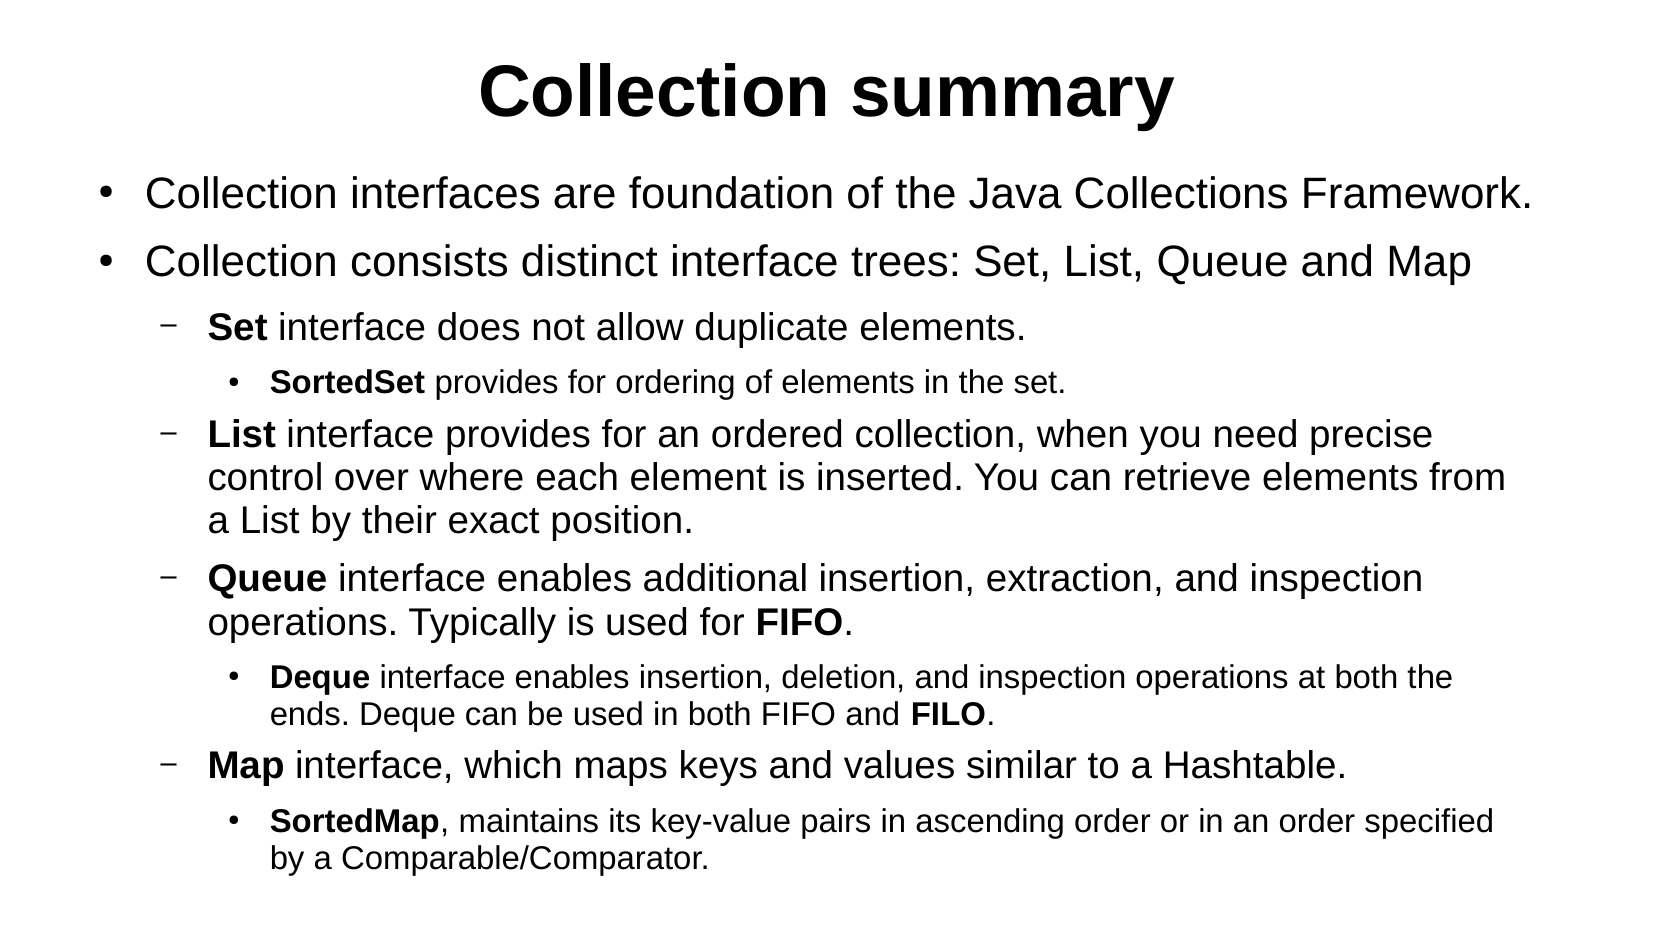

# Collection summary
Collection interfaces are foundation of the Java Collections Framework.
Collection consists distinct interface trees: Set, List, Queue and Map
Set interface does not allow duplicate elements.
SortedSet provides for ordering of elements in the set.
List interface provides for an ordered collection, when you need precise control over where each element is inserted. You can retrieve elements from a List by their exact position.
Queue interface enables additional insertion, extraction, and inspection operations. Typically is used for FIFO.
Deque interface enables insertion, deletion, and inspection operations at both the ends. Deque can be used in both FIFO and FILO.
Map interface, which maps keys and values similar to a Hashtable.
SortedMap, maintains its key-value pairs in ascending order or in an order specified by a Comparable/Comparator.